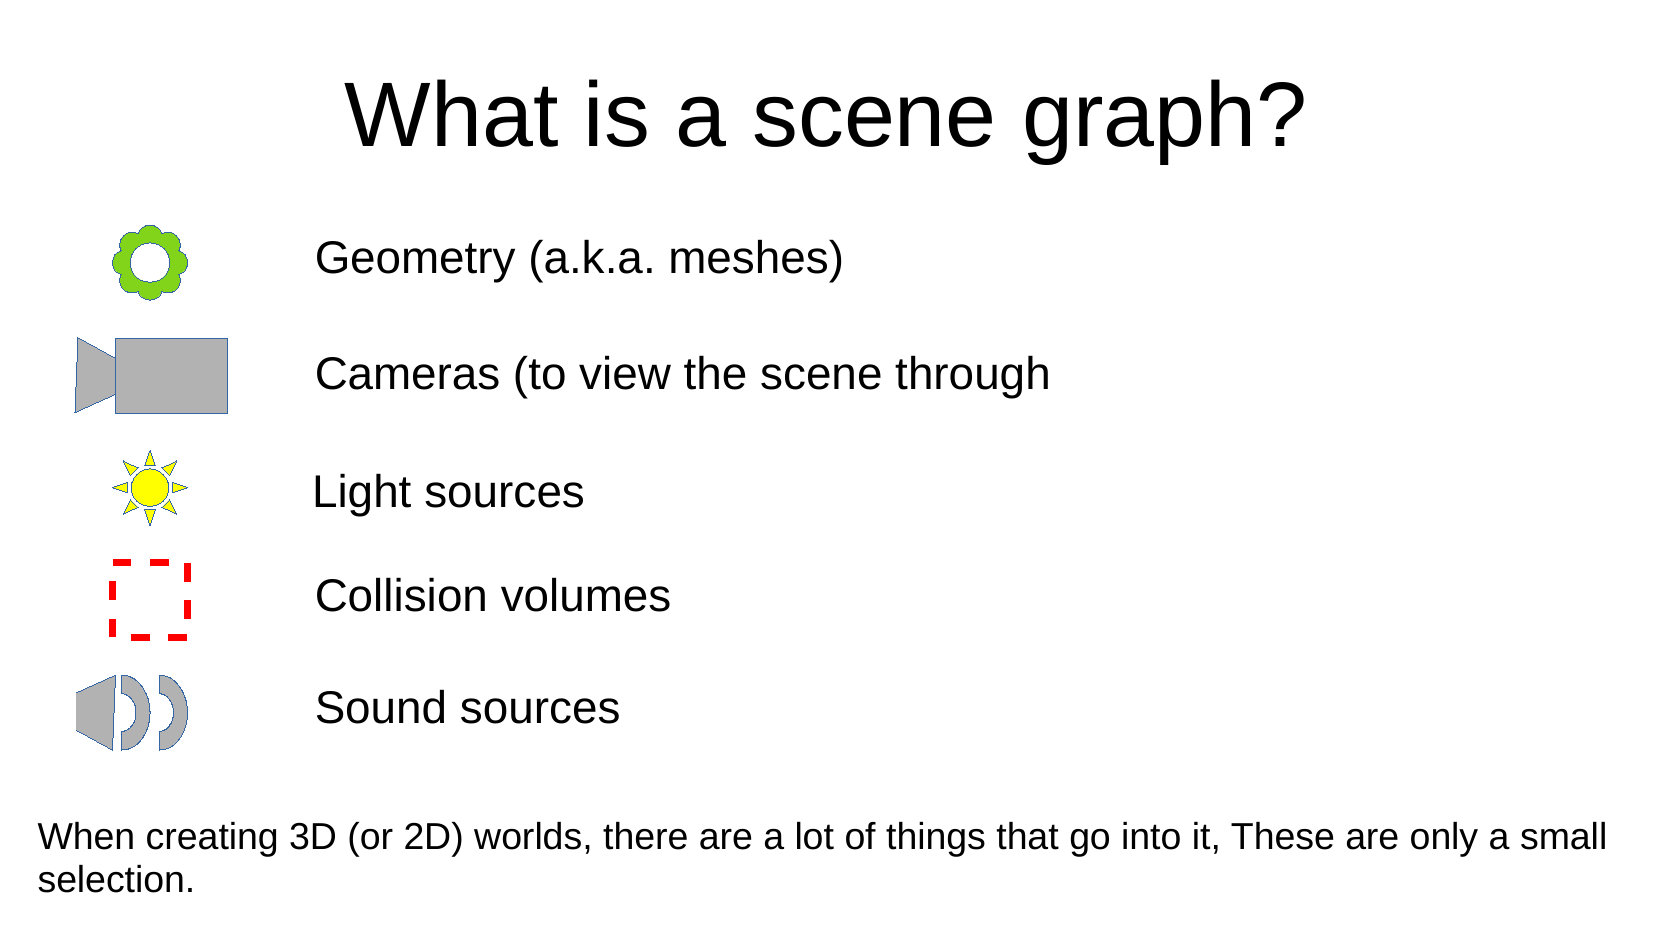

# What is a scene graph?
Geometry (a.k.a. meshes)
Cameras (to view the scene through
Light sources
Collision volumes
Sound sources
When creating 3D (or 2D) worlds, there are a lot of things that go into it, These are only a small selection.